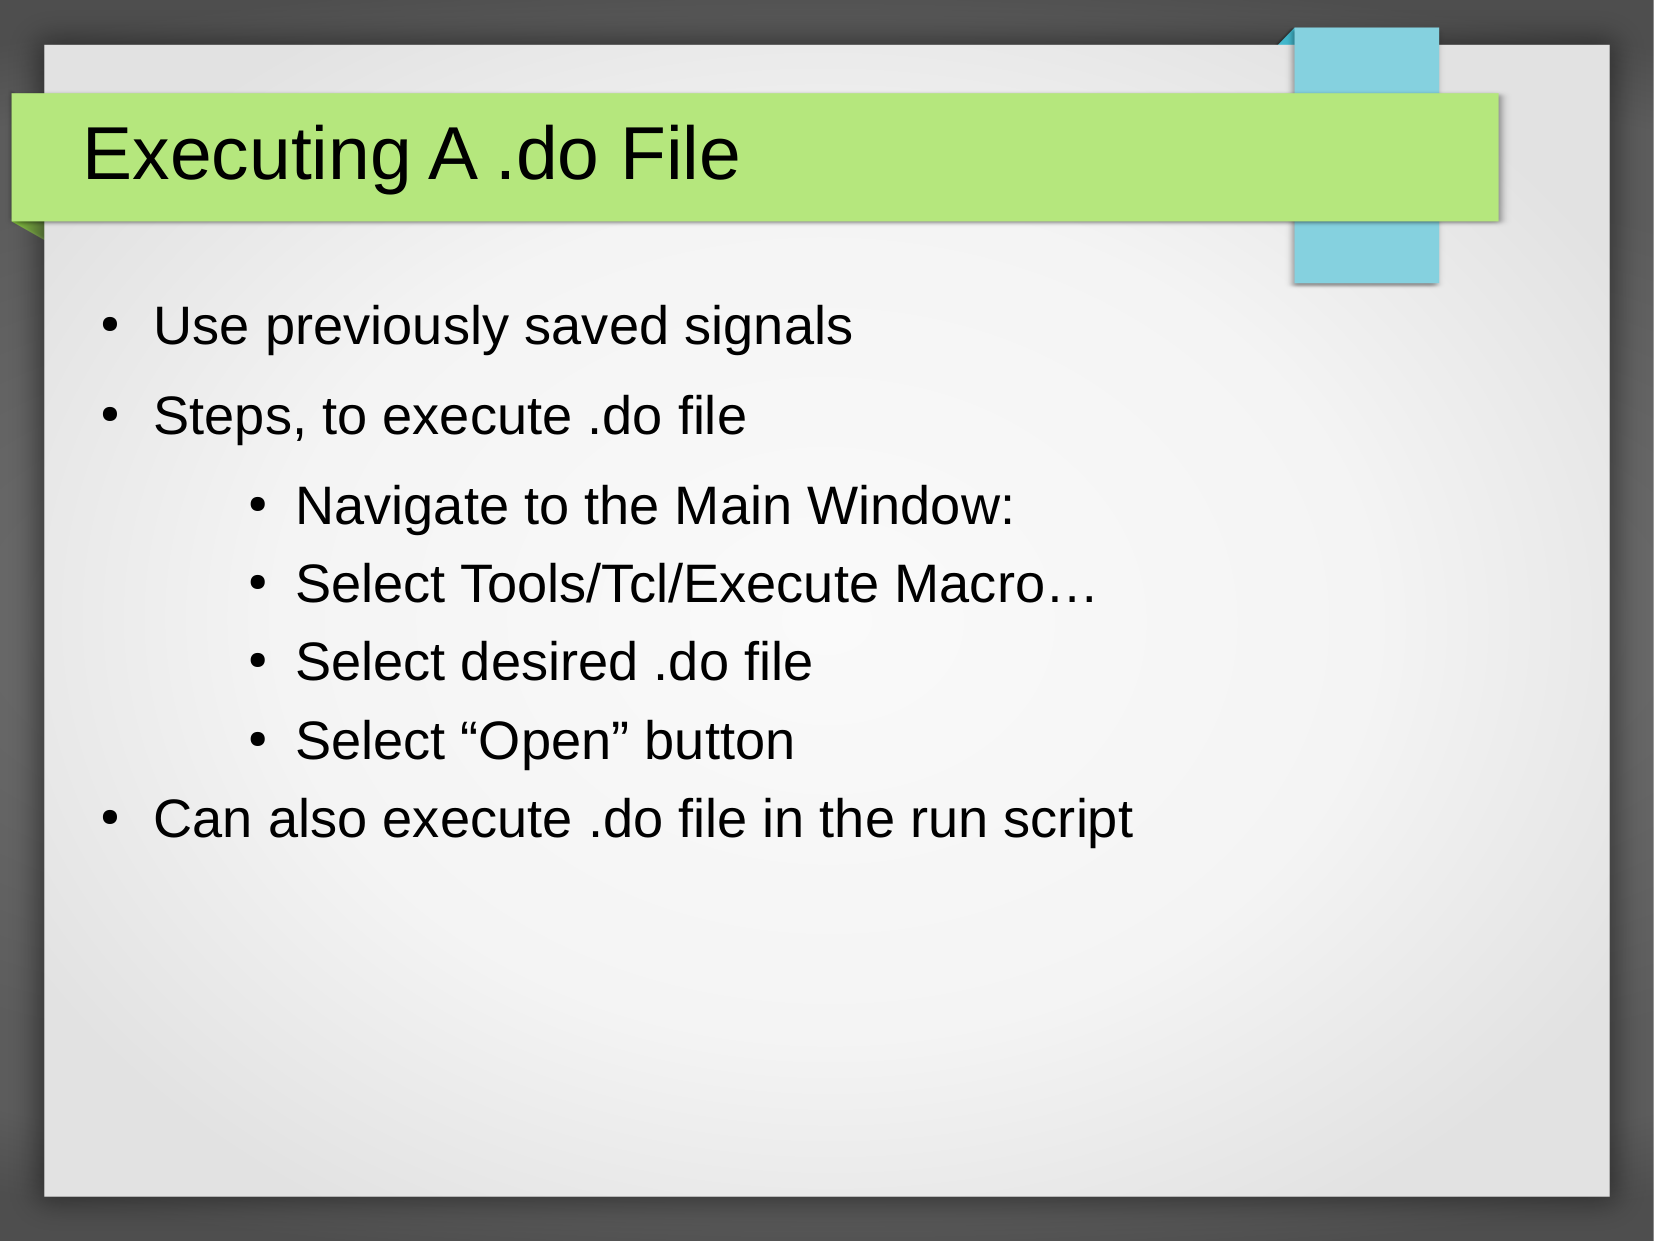

# Executing A .do File
Use previously saved signals
Steps, to execute .do file
Navigate to the Main Window:
Select Tools/Tcl/Execute Macro…
Select desired .do file
Select “Open” button
Can also execute .do file in the run script